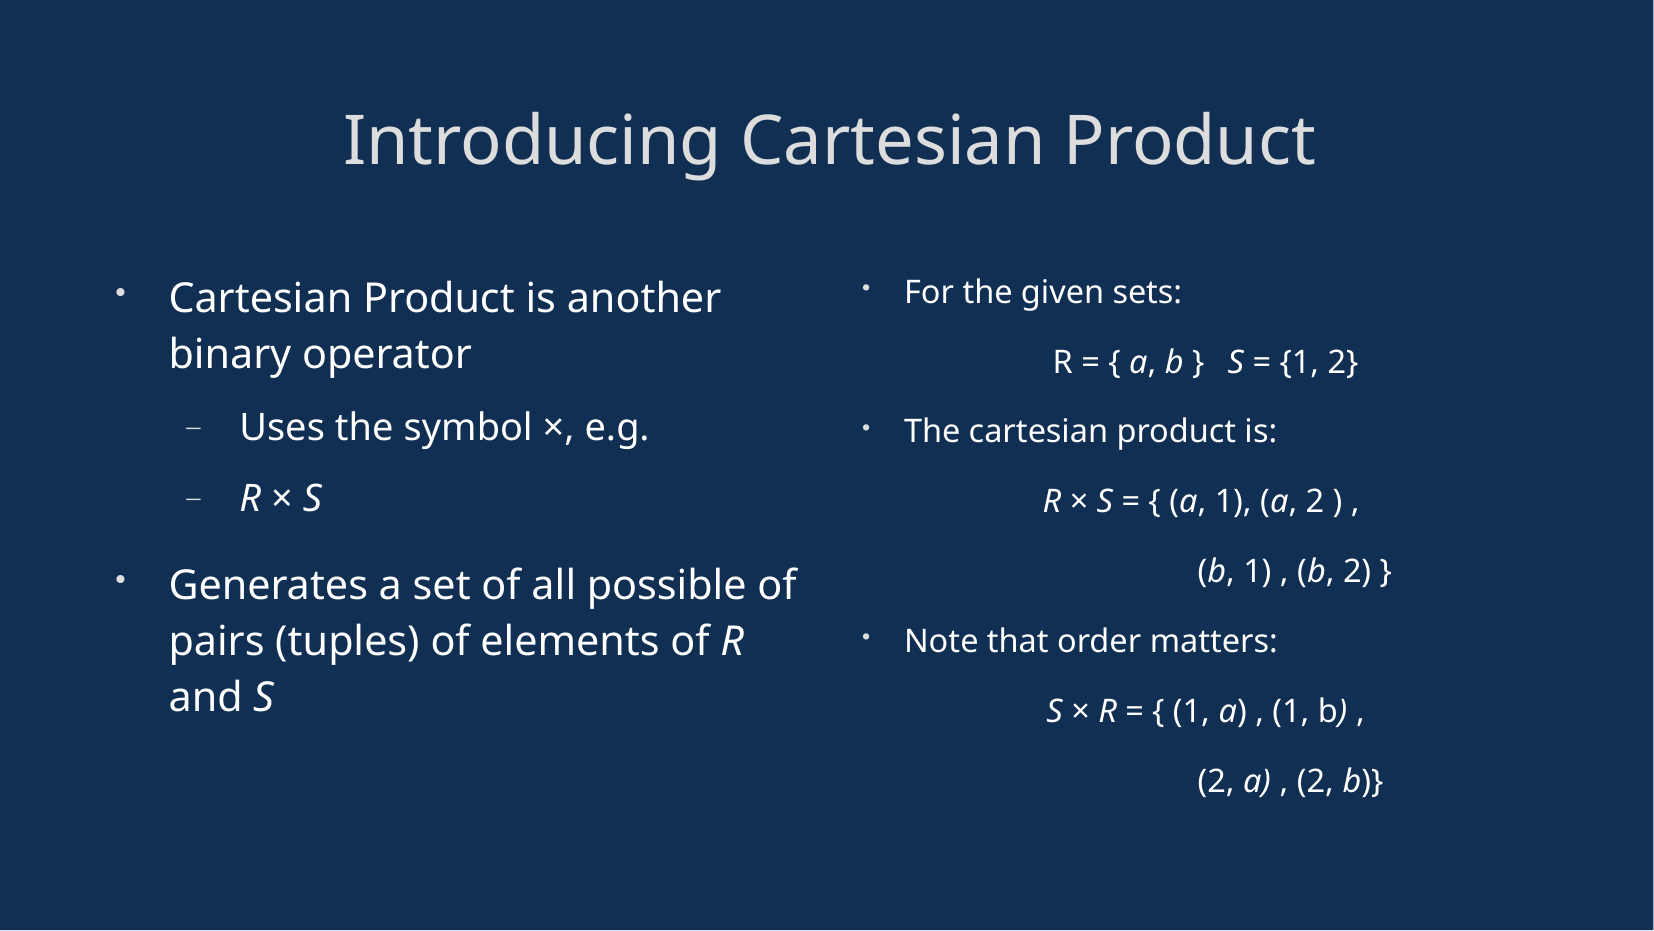

Introducing Cartesian Product
# Cartesian Product is another binary operator
Uses the symbol ×, e.g.
R × S
Generates a set of all possible of pairs (tuples) of elements of R and S
For the given sets:
R = { a, b } 	S = {1, 2}
The cartesian product is:
R × S = { (a, 1), (a, 2 ) ,
 (b, 1) , (b, 2) }
Note that order matters:
S × R = { (1, a) , (1, b) ,
 (2, a) , (2, b)}